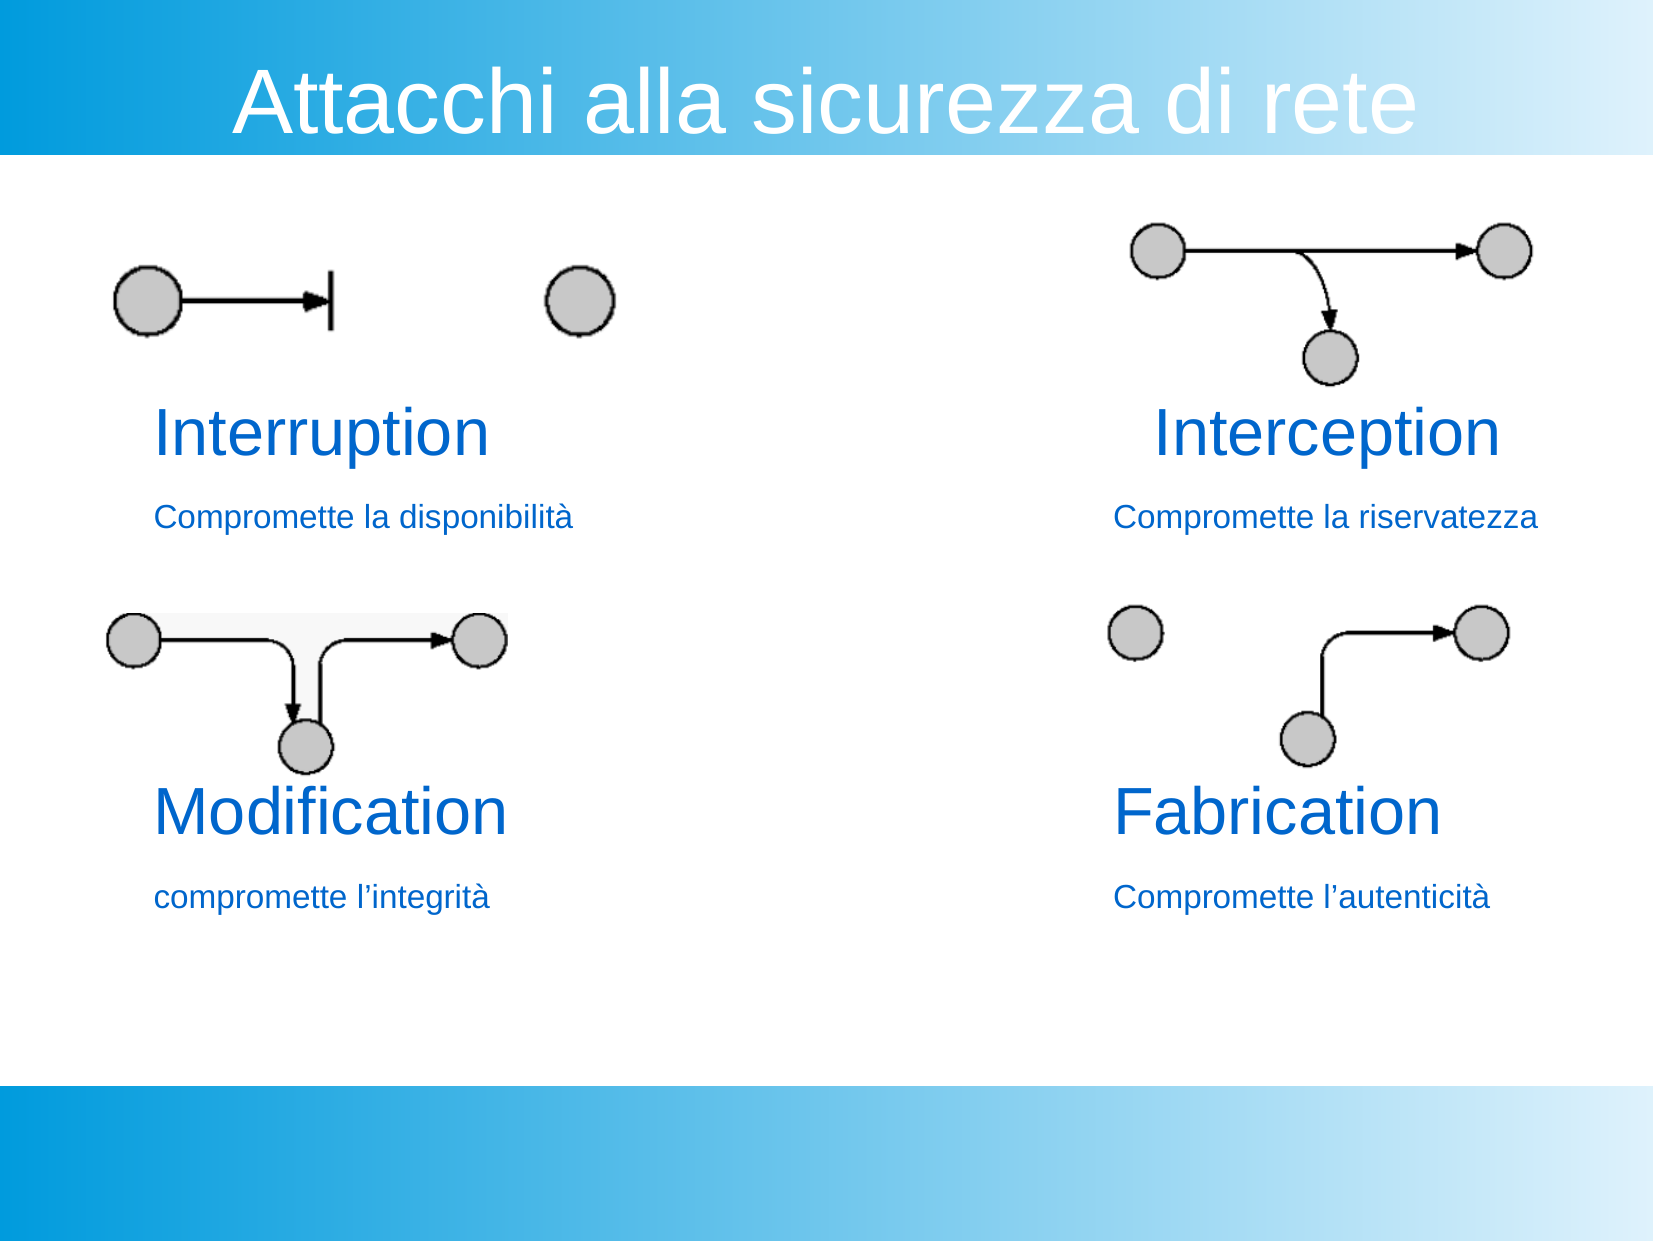

# Attacchi alla sicurezza di rete
Interruption Interception
Compromette la disponibilità 	Compromette la riservatezza
Modification									Fabrication
compromette l’integrità									Compromette l’autenticità